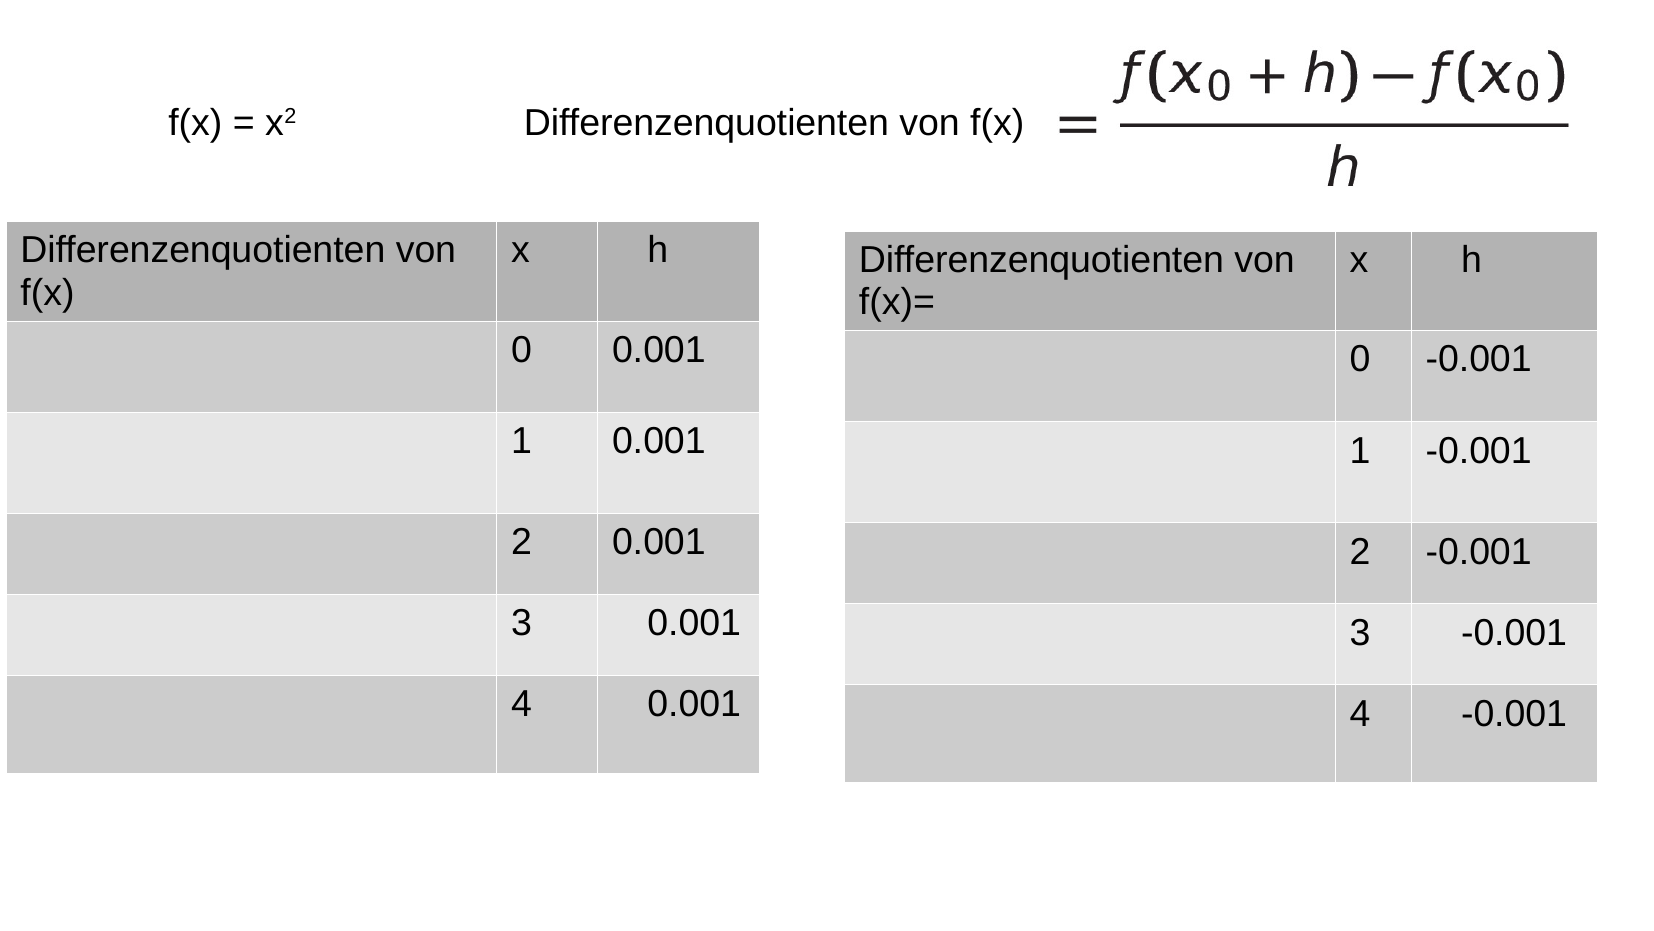

f(x) = x2
Differenzenquotienten von f(x)
| Differenzenquotienten von f(x) | x | h |
| --- | --- | --- |
| | 0 | 0.001 |
| | 1 | 0.001 |
| | 2 | 0.001 |
| | 3 | 0.001 |
| | 4 | 0.001 |
| Differenzenquotienten von f(x)= | x | h |
| --- | --- | --- |
| | 0 | -0.001 |
| | 1 | -0.001 |
| | 2 | -0.001 |
| | 3 | -0.001 |
| | 4 | -0.001 |